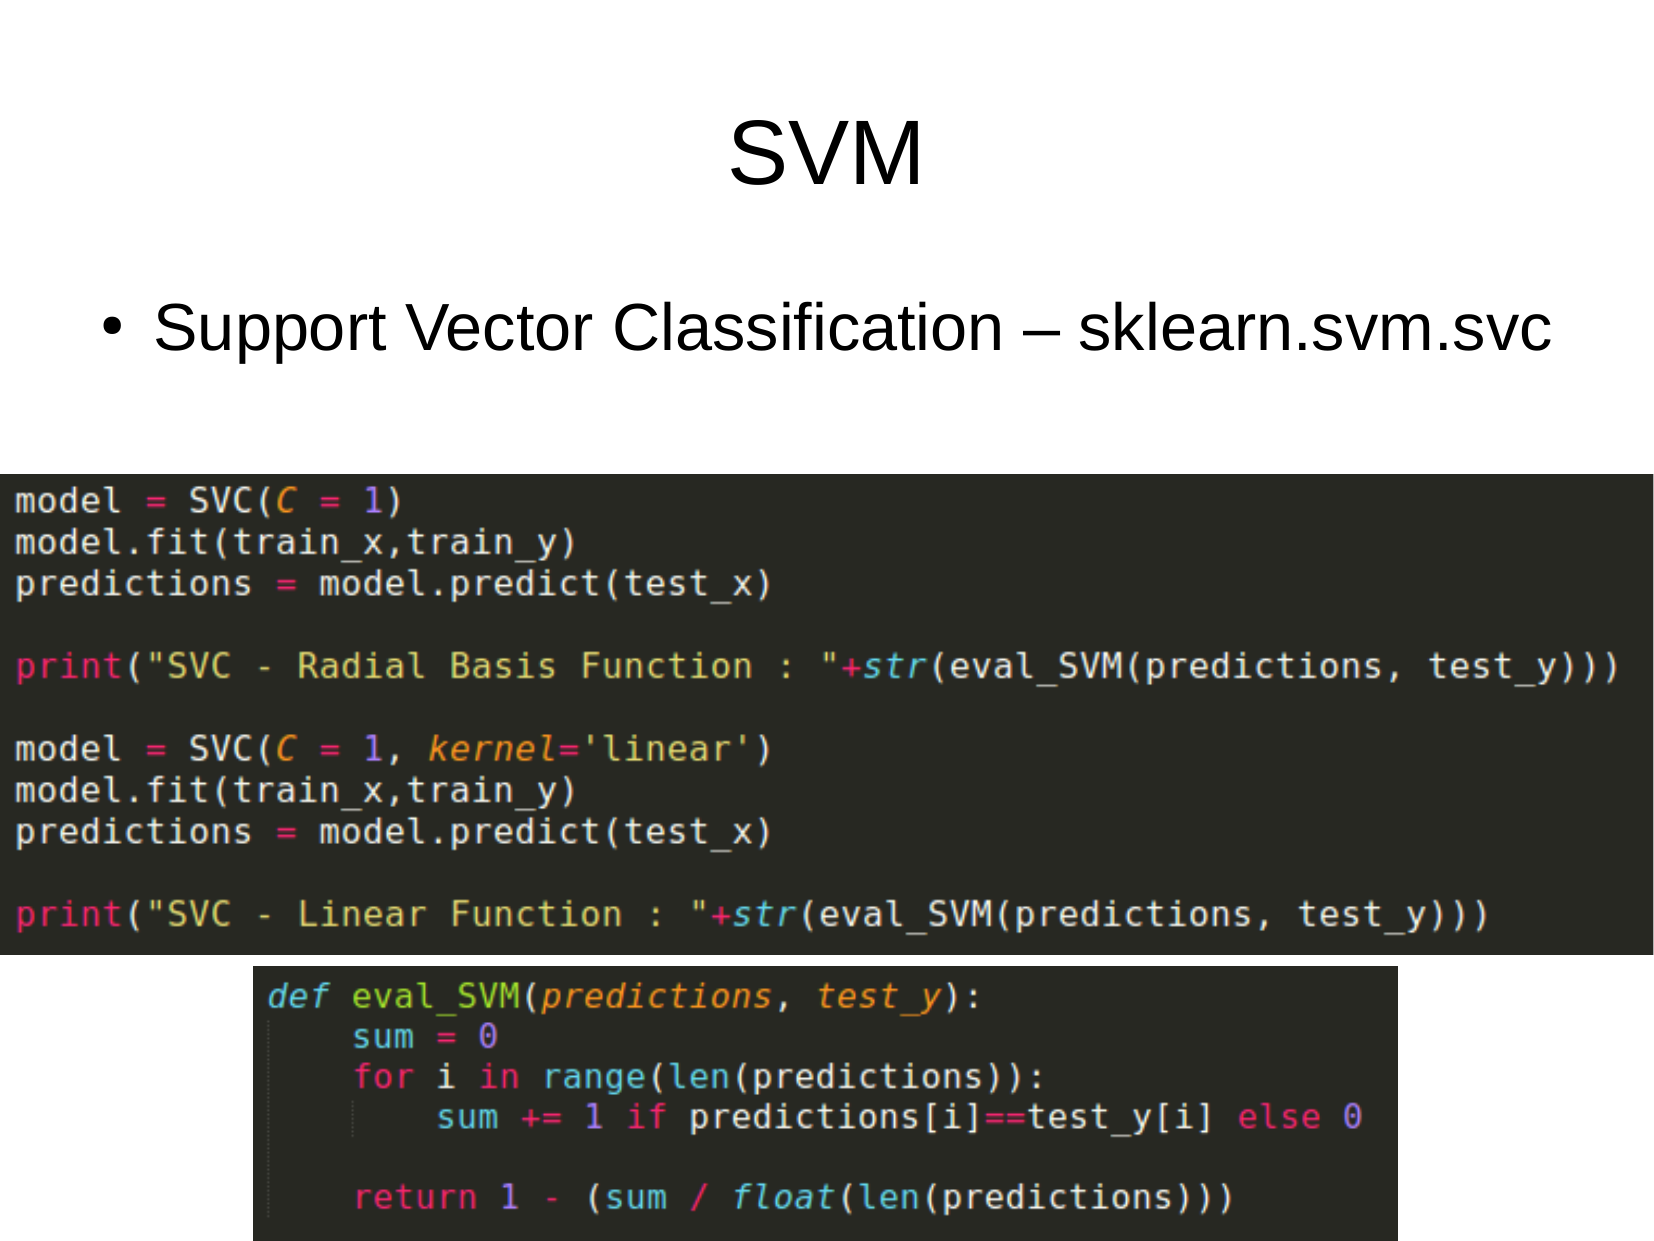

# SVM
Support Vector Classification – sklearn.svm.svc